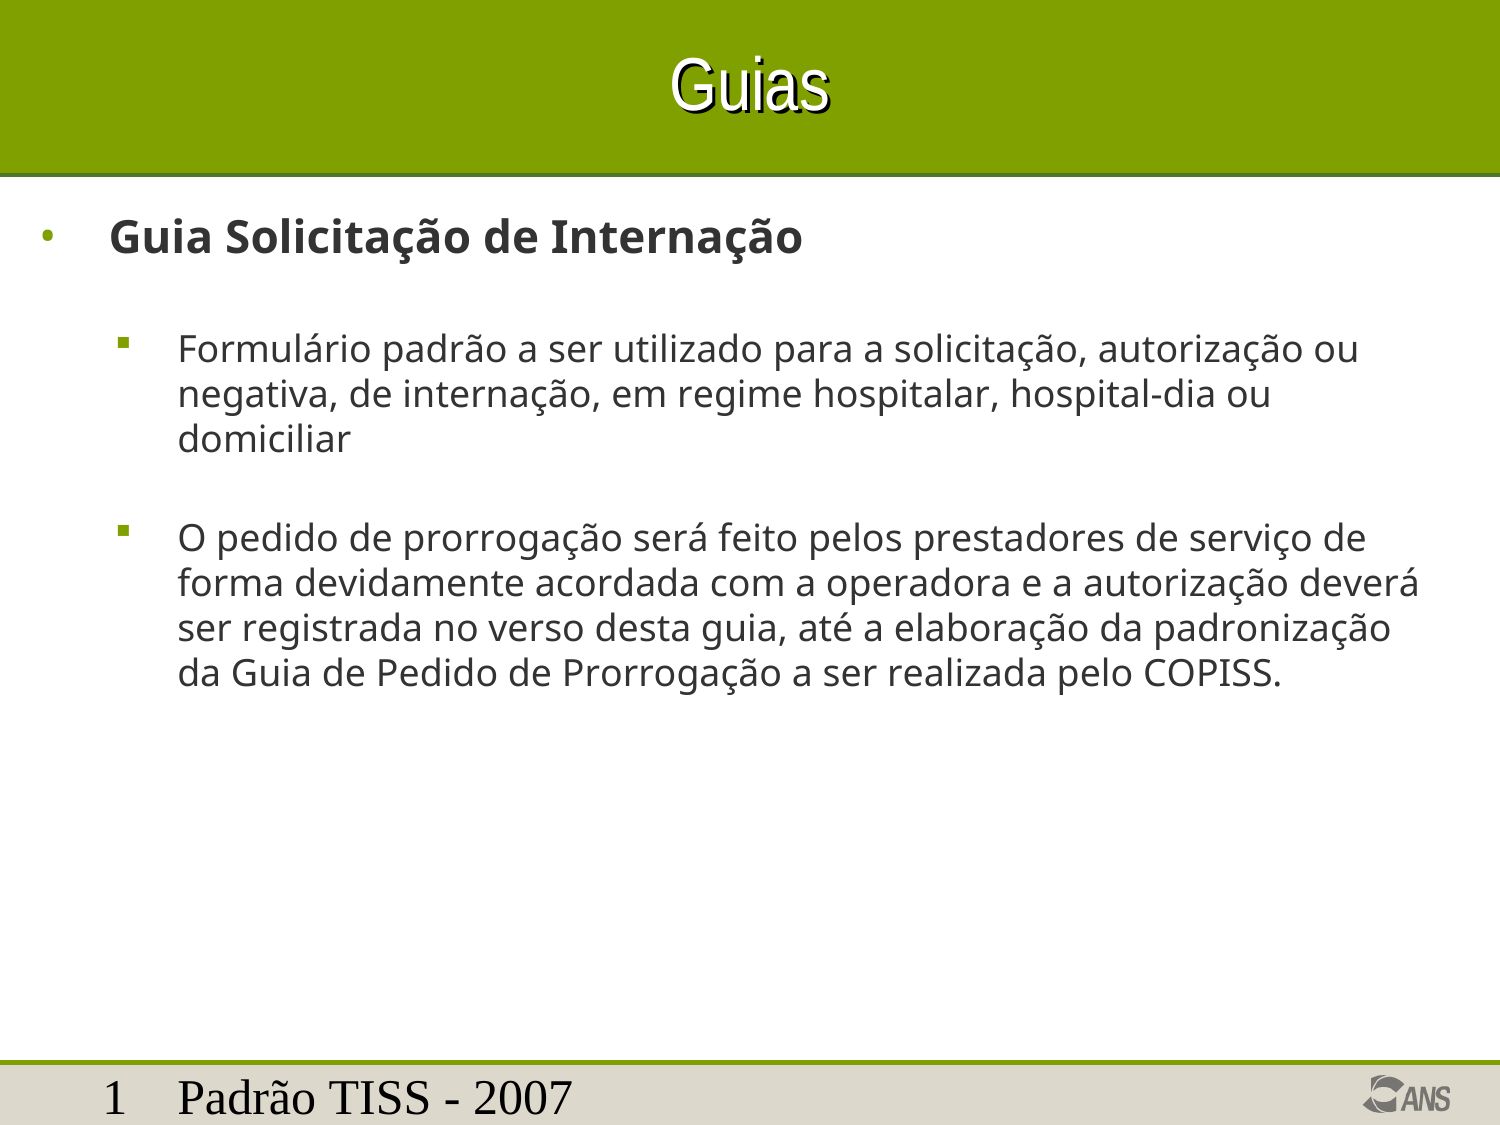

# Guias
Guia Solicitação de Internação
Formulário padrão a ser utilizado para a solicitação, autorização ou negativa, de internação, em regime hospitalar, hospital-dia ou domiciliar
O pedido de prorrogação será feito pelos prestadores de serviço de forma devidamente acordada com a operadora e a autorização deverá ser registrada no verso desta guia, até a elaboração da padronização da Guia de Pedido de Prorrogação a ser realizada pelo COPISS.
11
Padrão TISS - 2007